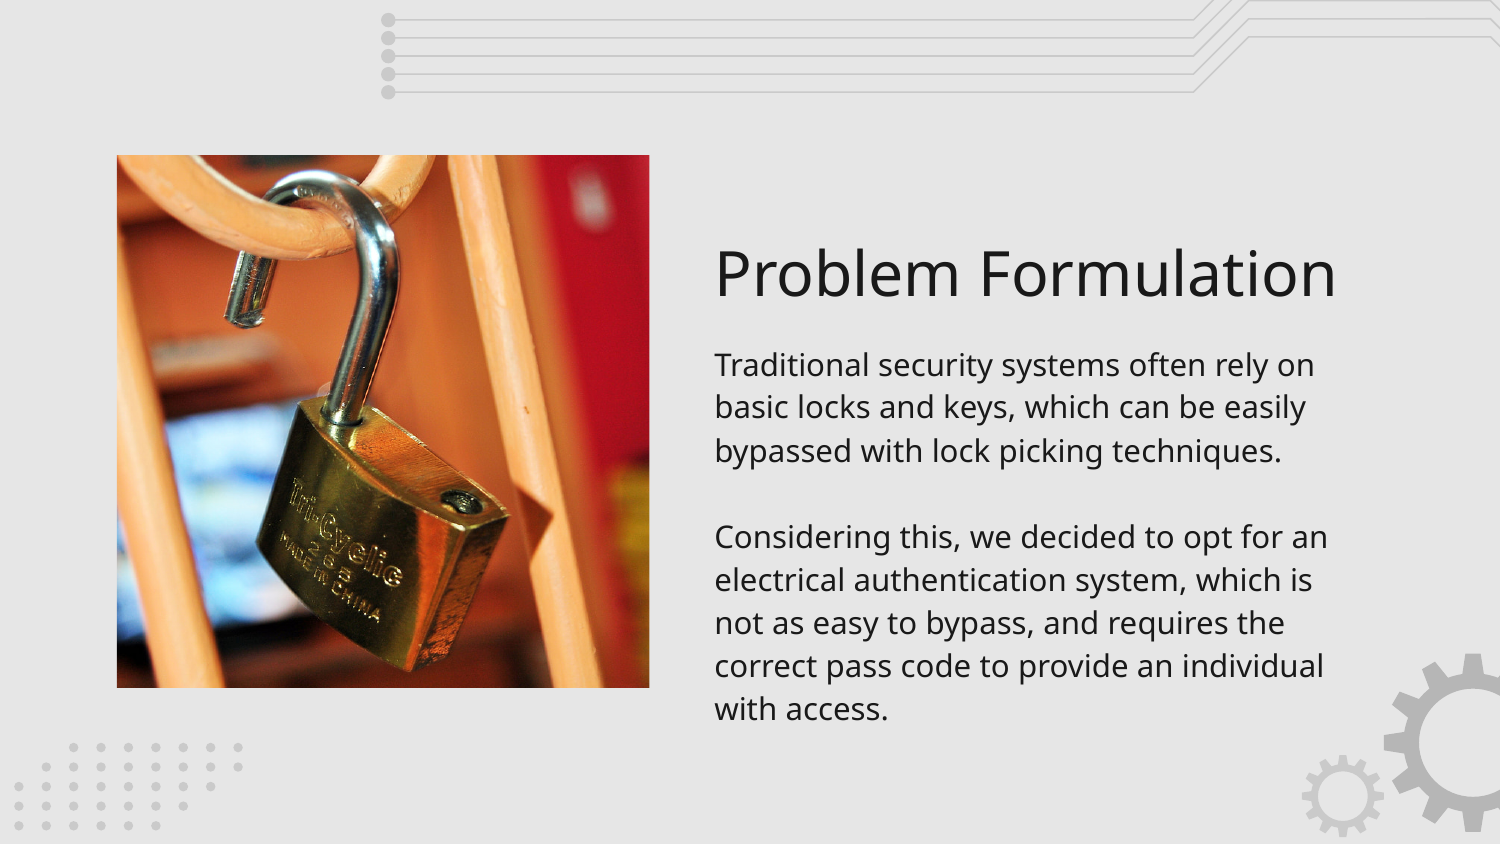

# Problem Formulation
Traditional security systems often rely on basic locks and keys, which can be easily bypassed with lock picking techniques.
Considering this, we decided to opt for an electrical authentication system, which is not as easy to bypass, and requires the correct pass code to provide an individual with access.